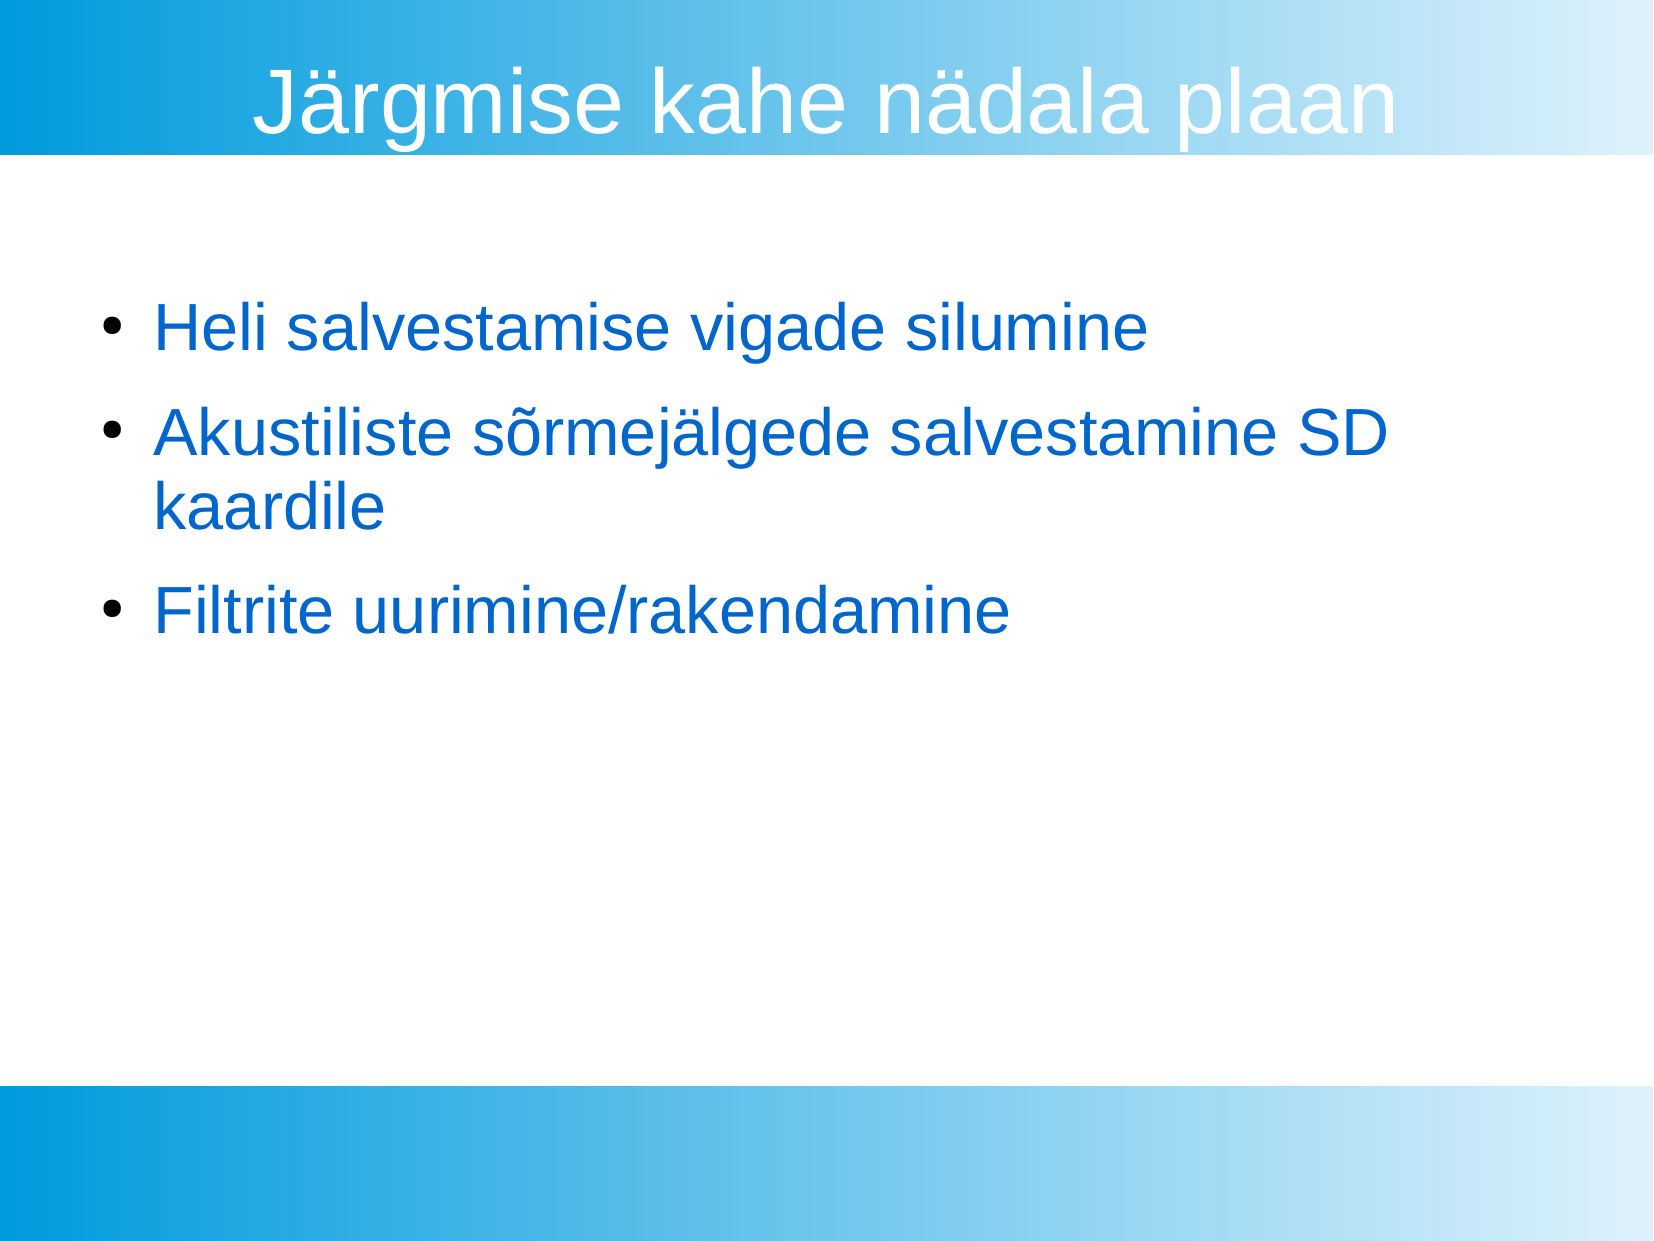

# Järgmise kahe nädala plaan
Heli salvestamise vigade silumine
Akustiliste sõrmejälgede salvestamine SD kaardile
Filtrite uurimine/rakendamine